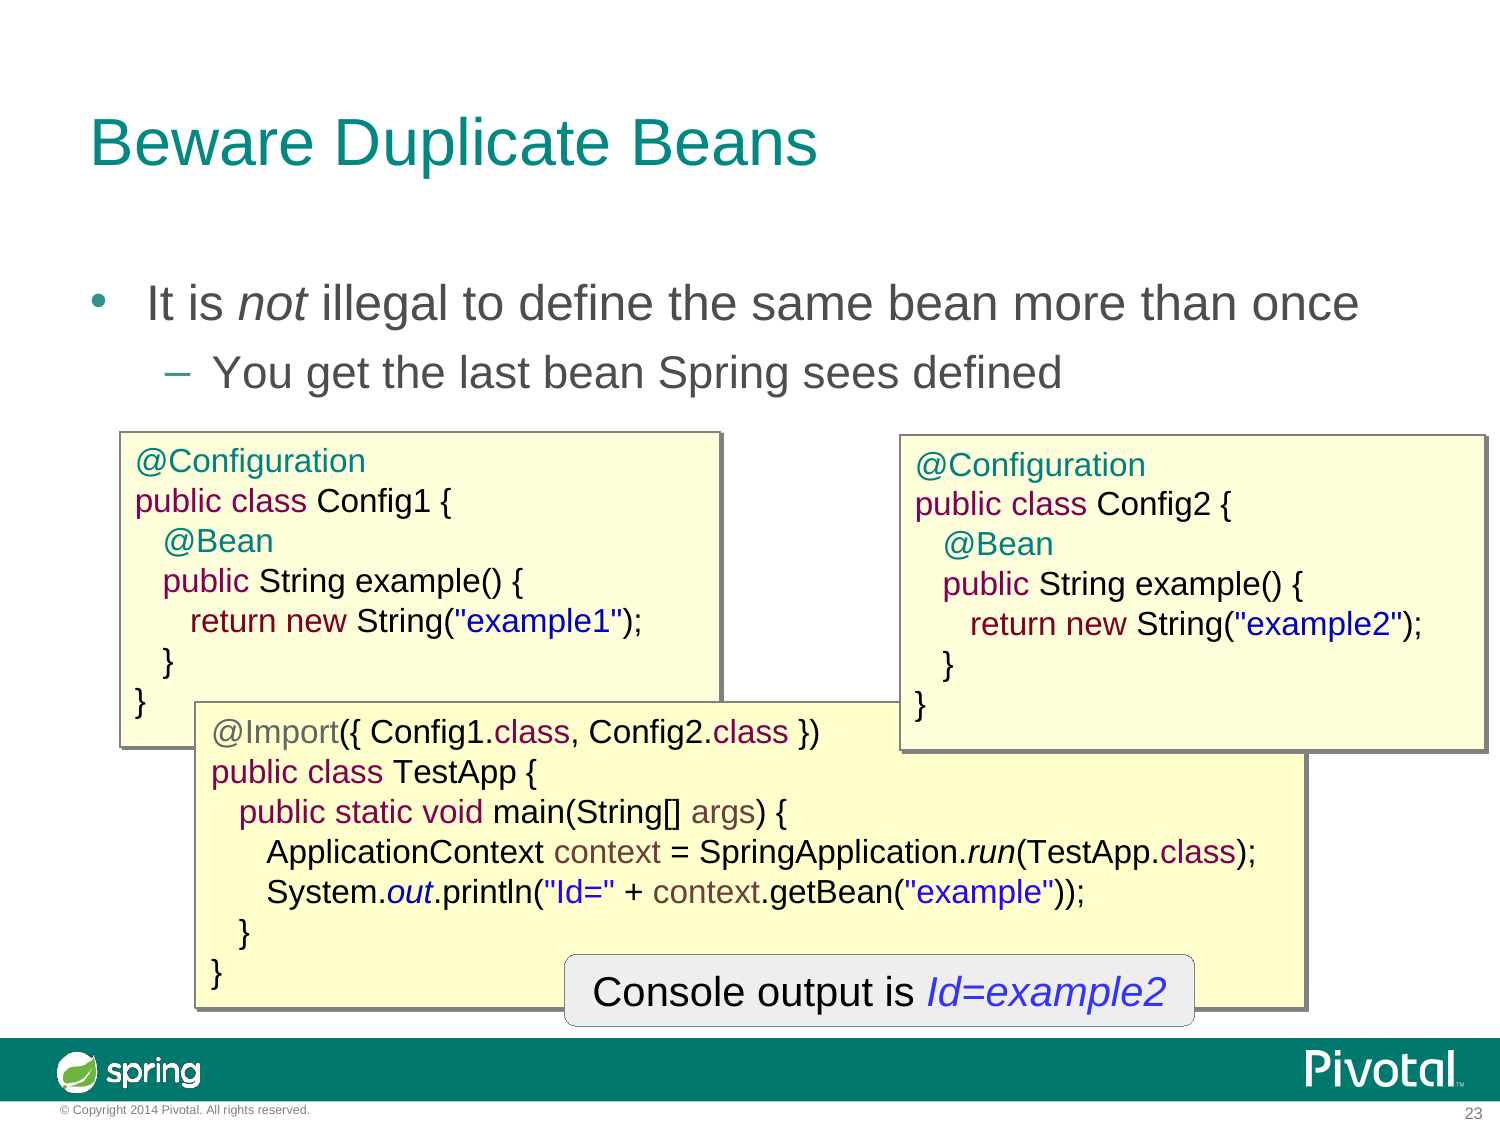

# Beware Duplicate Beans
It is not illegal to define the same bean more than once
You get the last bean Spring sees defined
@Configuration
public class Config1 {
 @Bean
 public String example() {
 return new String("example1");
 }
}
@Configuration
public class Config2 {
 @Bean
 public String example() {
 return new String("example2");
 }
}
@Import({ Config1.class, Config2.class })
public class TestApp {
 public static void main(String[] args) {
 ApplicationContext context = SpringApplication.run(TestApp.class);
 System.out.println("Id=" + context.getBean("example"));
 }
}
Console output is Id=example2